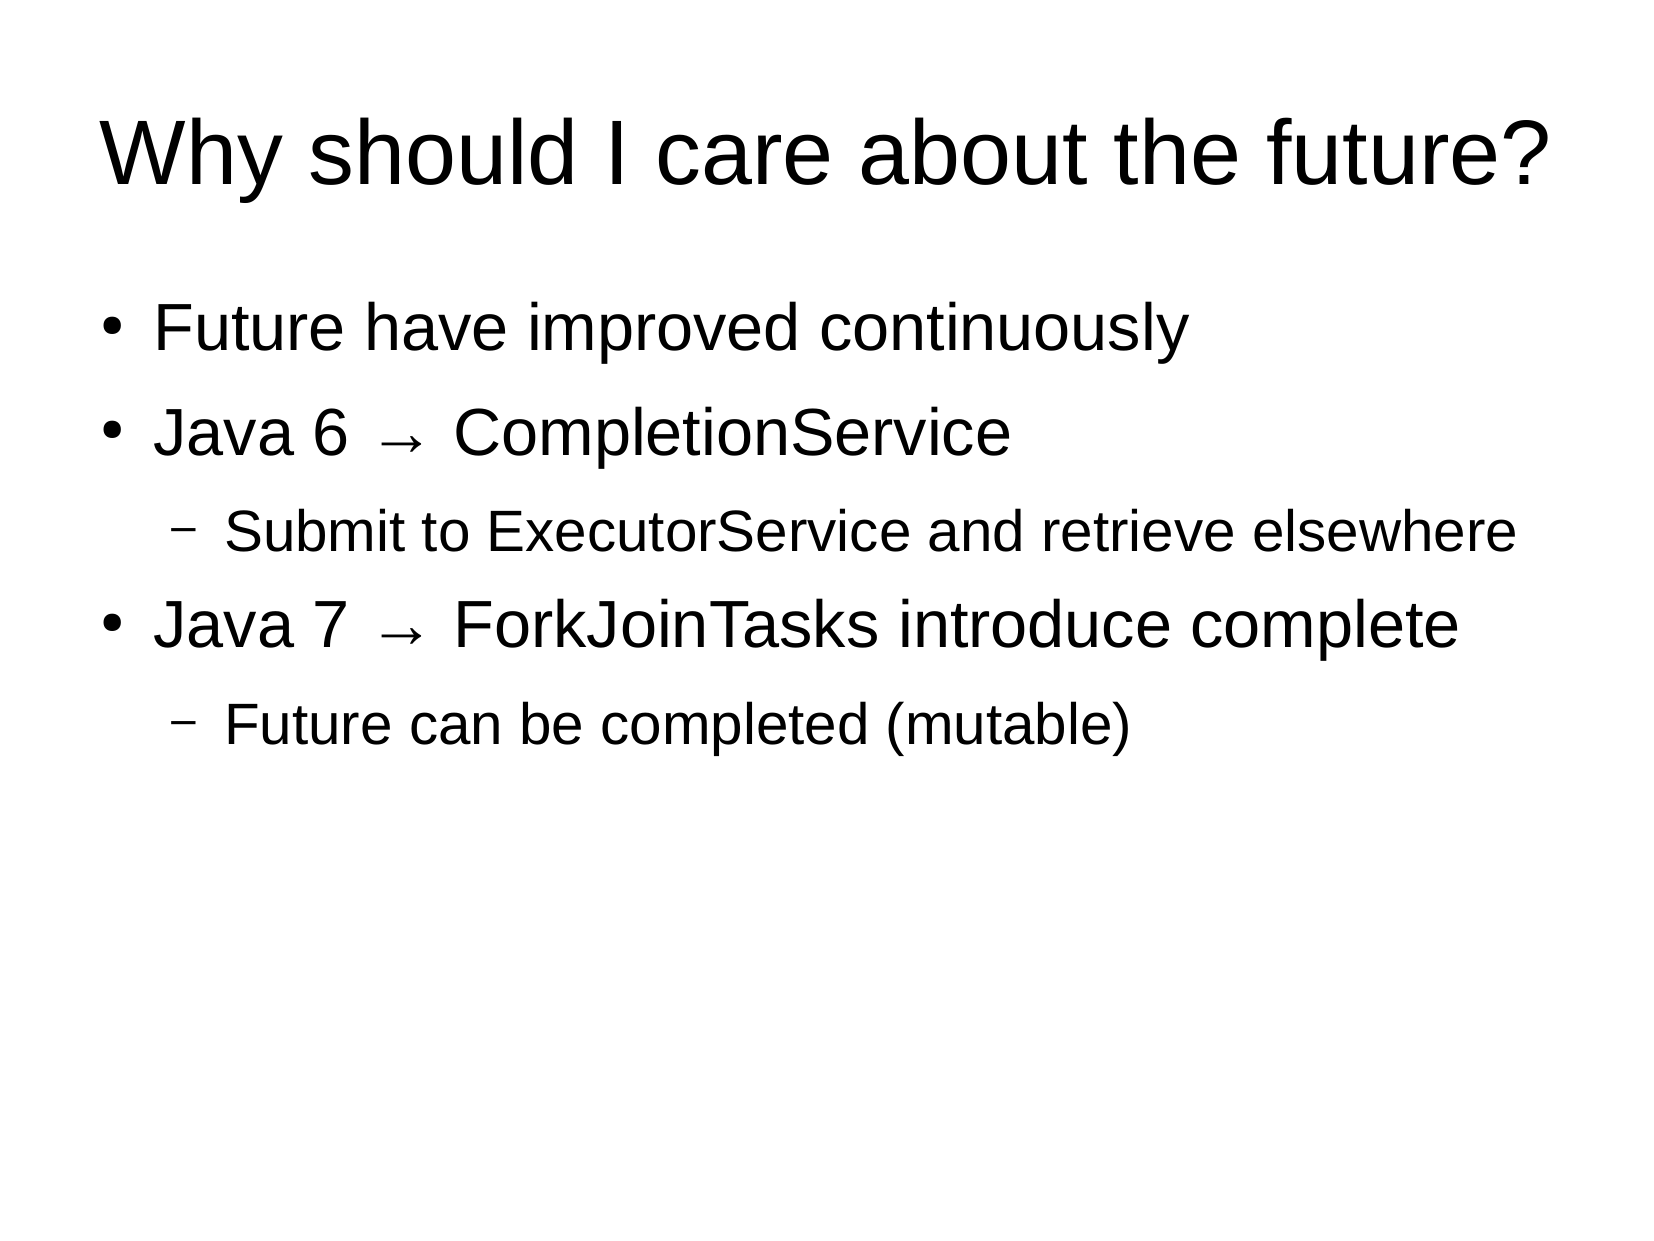

# Why should I care about the future?
Future have improved continuously
Java 6 → CompletionService
Submit to ExecutorService and retrieve elsewhere
Java 7 → ForkJoinTasks introduce complete
Future can be completed (mutable)